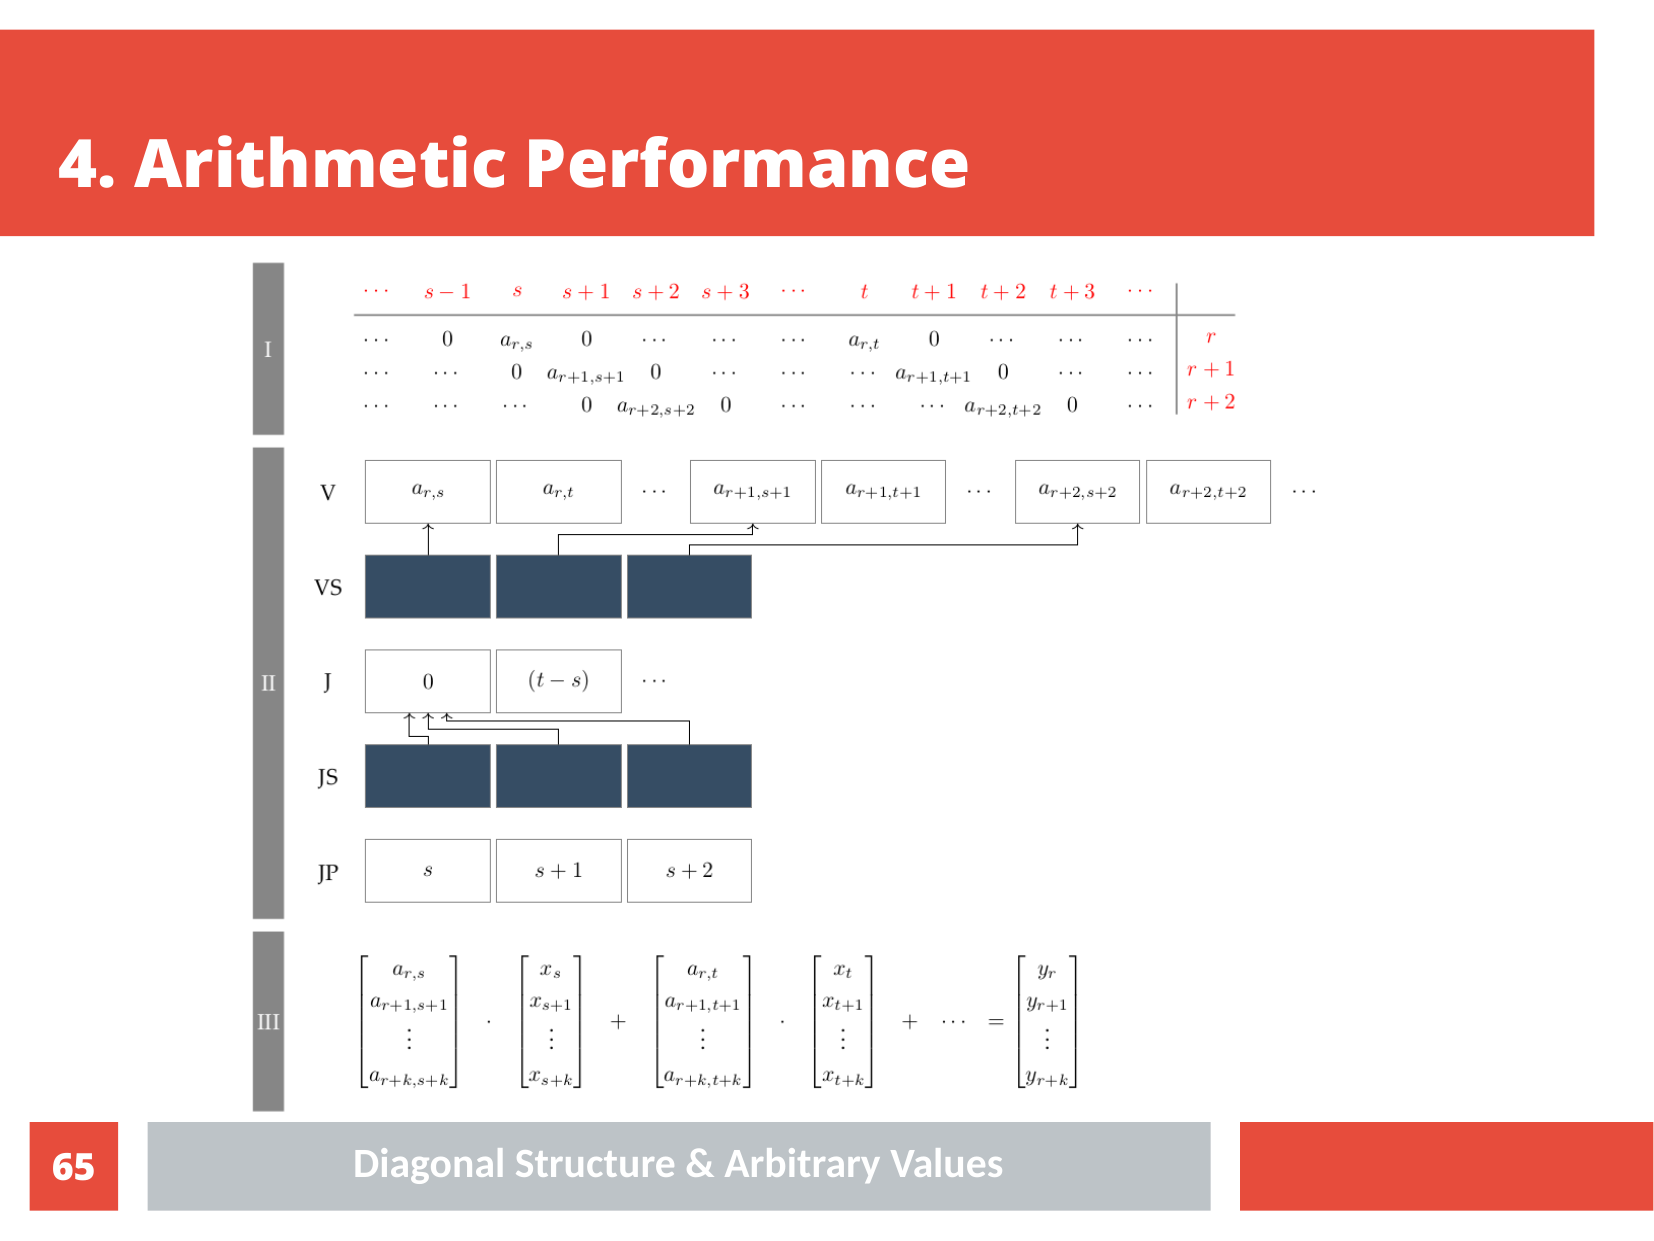

# 4. Arithmetic Performance
65
Diagonal Structure & Arbitrary Values